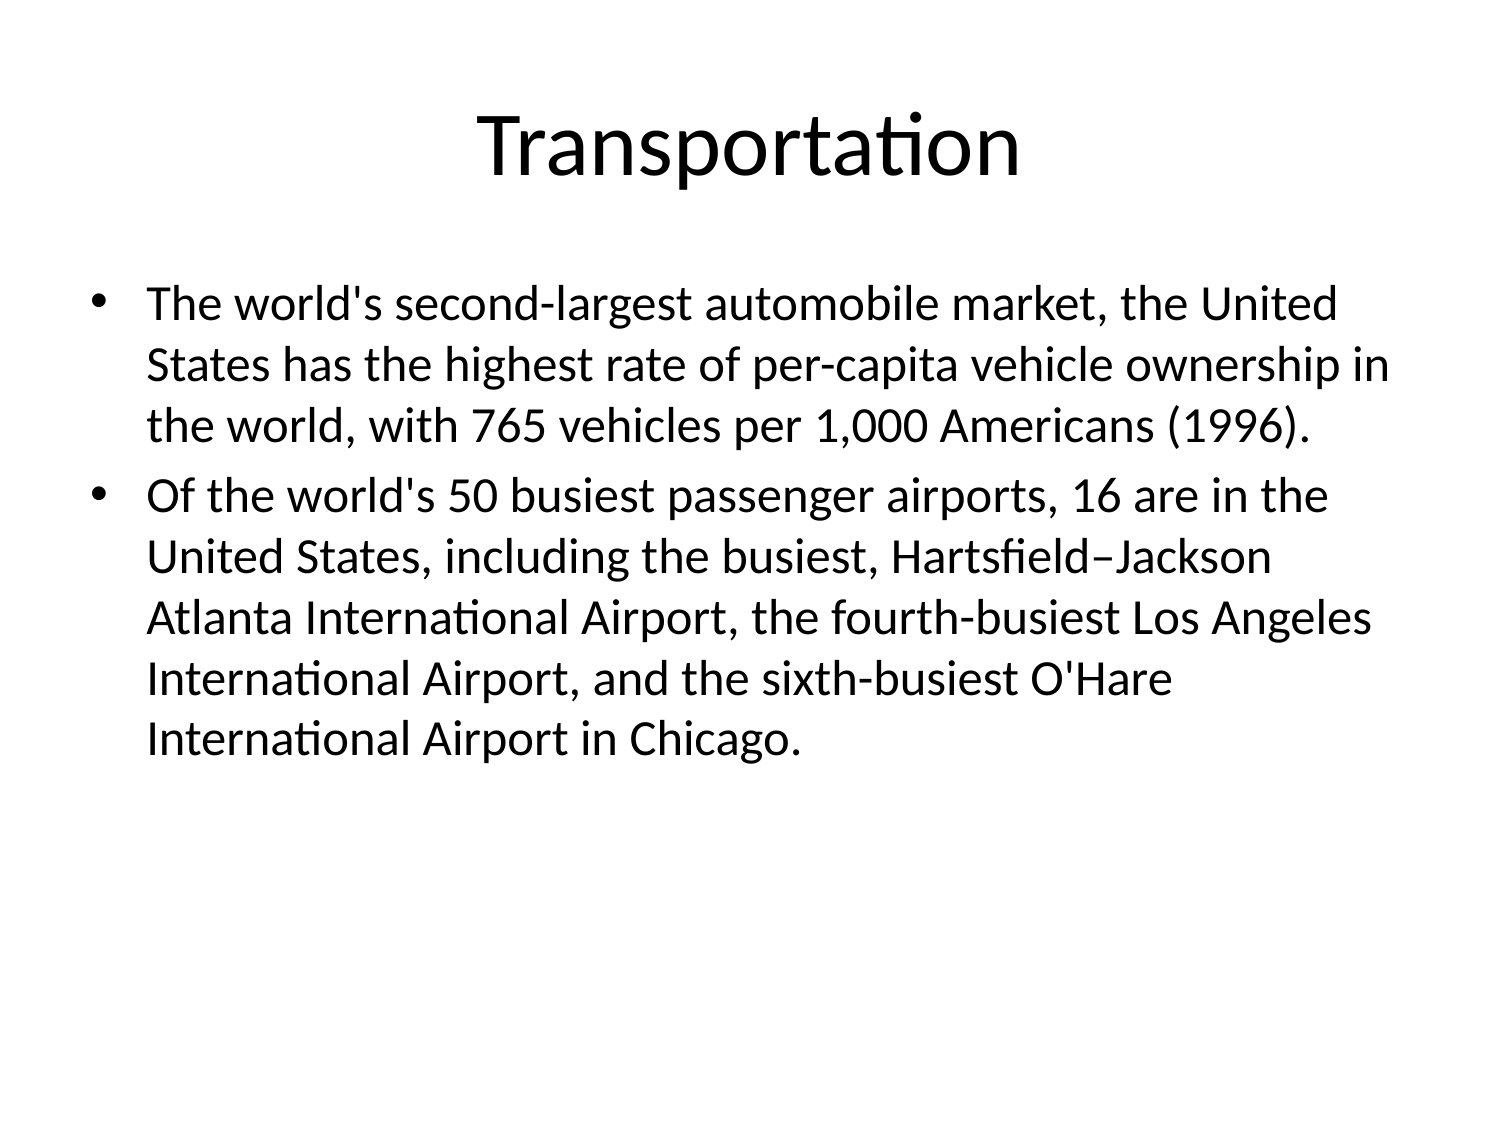

# Transportation
The world's second-largest automobile market, the United States has the highest rate of per-capita vehicle ownership in the world, with 765 vehicles per 1,000 Americans (1996).
Of the world's 50 busiest passenger airports, 16 are in the United States, including the busiest, Hartsfield–Jackson Atlanta International Airport, the fourth-busiest Los Angeles International Airport, and the sixth-busiest O'Hare International Airport in Chicago.